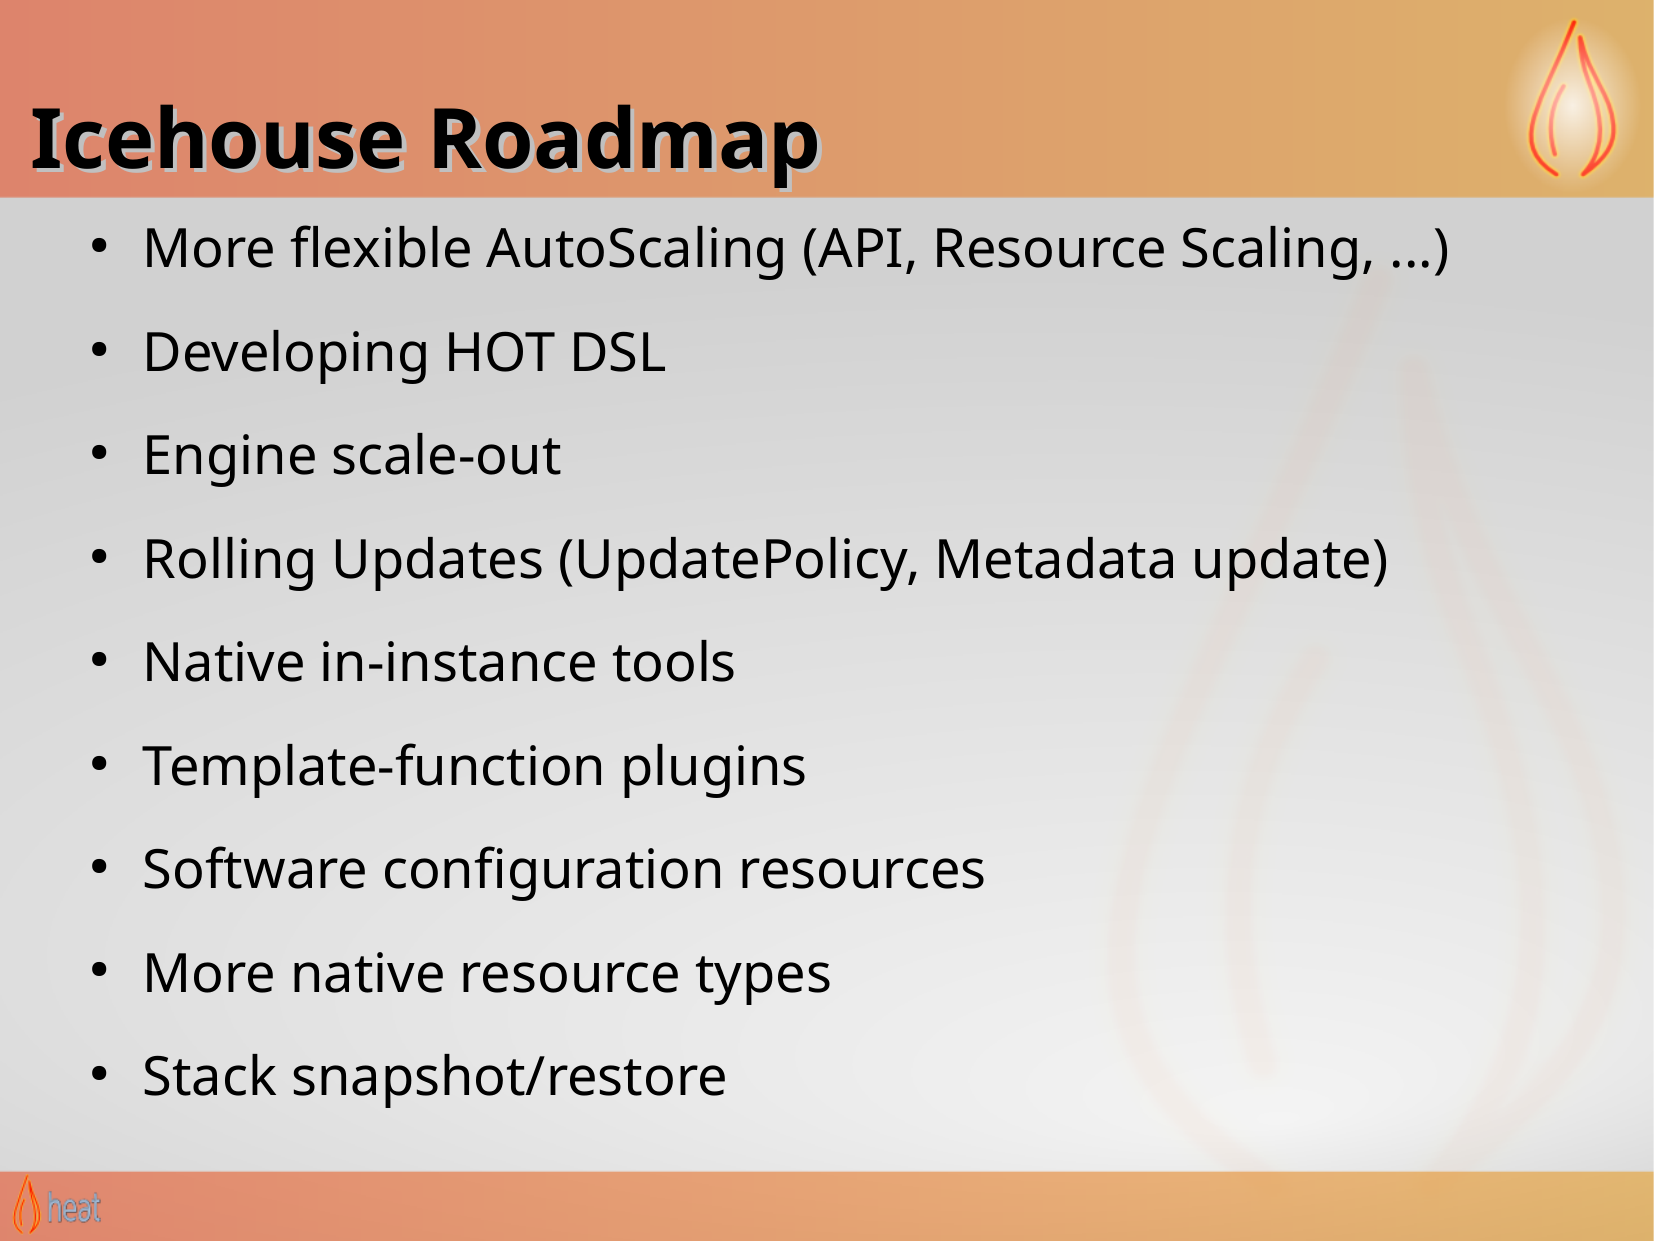

# Icehouse Roadmap
More flexible AutoScaling (API, Resource Scaling, ...)
Developing HOT DSL
Engine scale-out
Rolling Updates (UpdatePolicy, Metadata update)
Native in-instance tools
Template-function plugins
Software configuration resources
More native resource types
Stack snapshot/restore